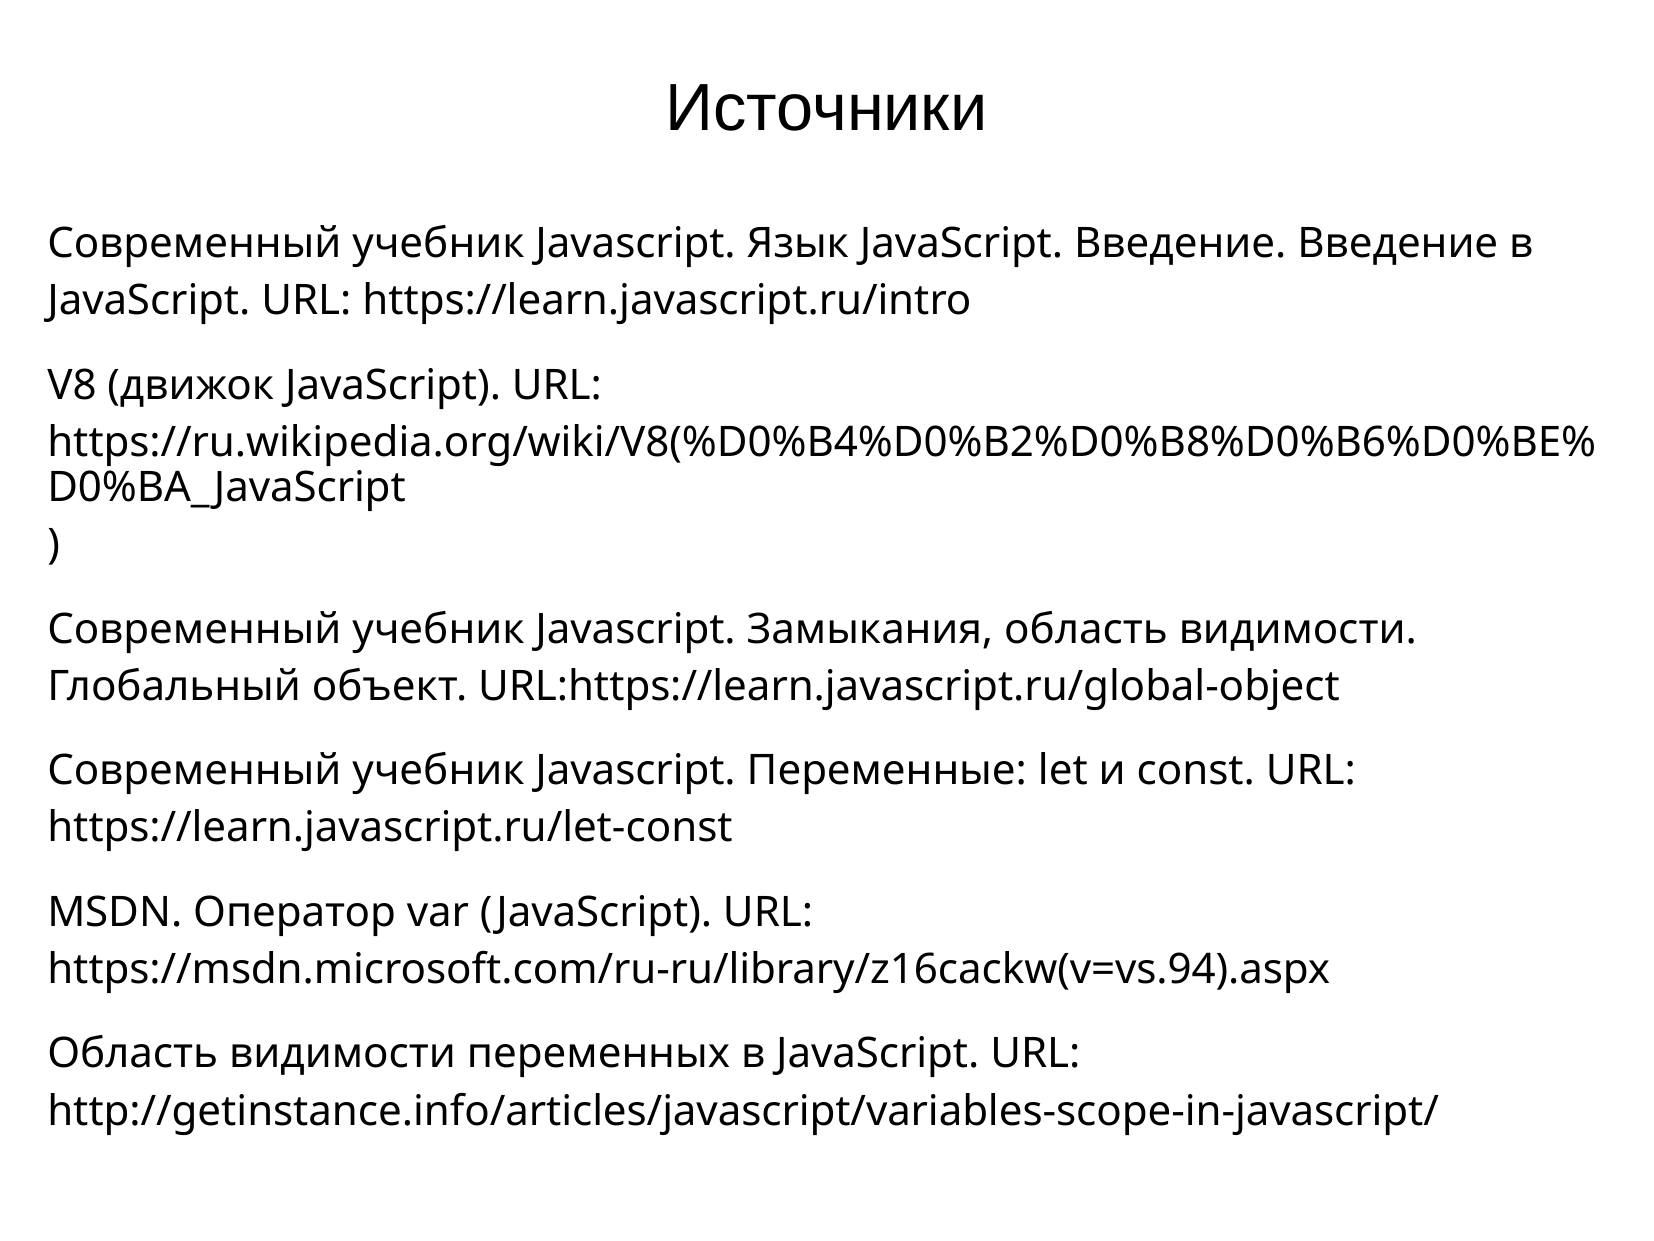

# Источники
Современный учебник Javascript. Язык JavaScript. Введение. Введение в JavaScript. URL: https://learn.javascript.ru/intro
V8 (движок JavaScript). URL:https://ru.wikipedia.org/wiki/V8(%D0%B4%D0%B2%D0%B8%D0%B6%D0%BE%D0%BA_JavaScript)
Современный учебник Javascript. Замыкания, область видимости. Глобальный объект. URL:https://learn.javascript.ru/global-object
Современный учебник Javascript. Переменные: let и const. URL: https://learn.javascript.ru/let-const
MSDN. Оператор var (JavaScript). URL: https://msdn.microsoft.com/ru-ru/library/z16cackw(v=vs.94).aspx
Область видимости переменных в JavaScript. URL: http://getinstance.info/articles/javascript/variables-scope-in-javascript/